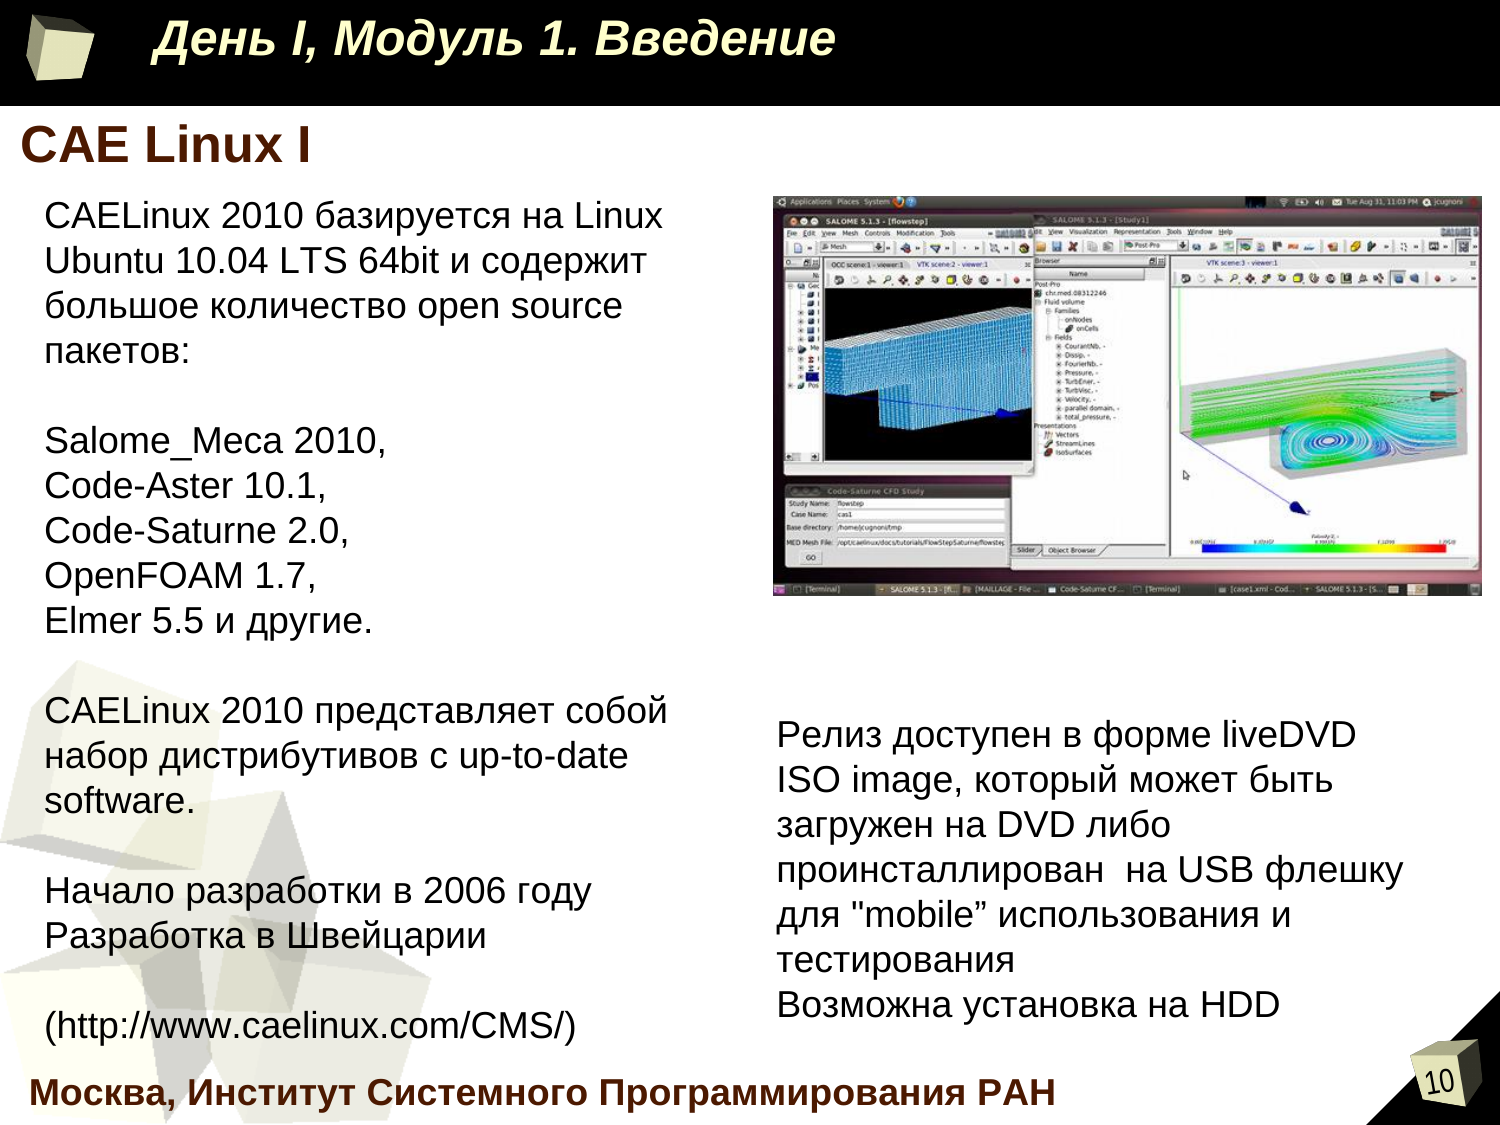

CAE Linux I
CAELinux 2010 базируется на Linuх
Ubuntu 10.04 LTS 64bit и содержит большое количество open source пакетов:
Salome_Meca 2010,
Code-Aster 10.1,
Code-Saturne 2.0,
OpenFOAM 1.7,
Elmer 5.5 и другие.
CAELinux 2010 представляет собой набор дистрибутивов с up-to-date software.
Начало разработки в 2006 году
Разработка в Швейцарии
(http://www.caelinux.com/CMS/)
Релиз доступен в форме liveDVD ISO image, который может быть загружен на DVD либо проинсталлирован на USB флешку для "mobile” использования и тестирования
Возможна установка на HDD